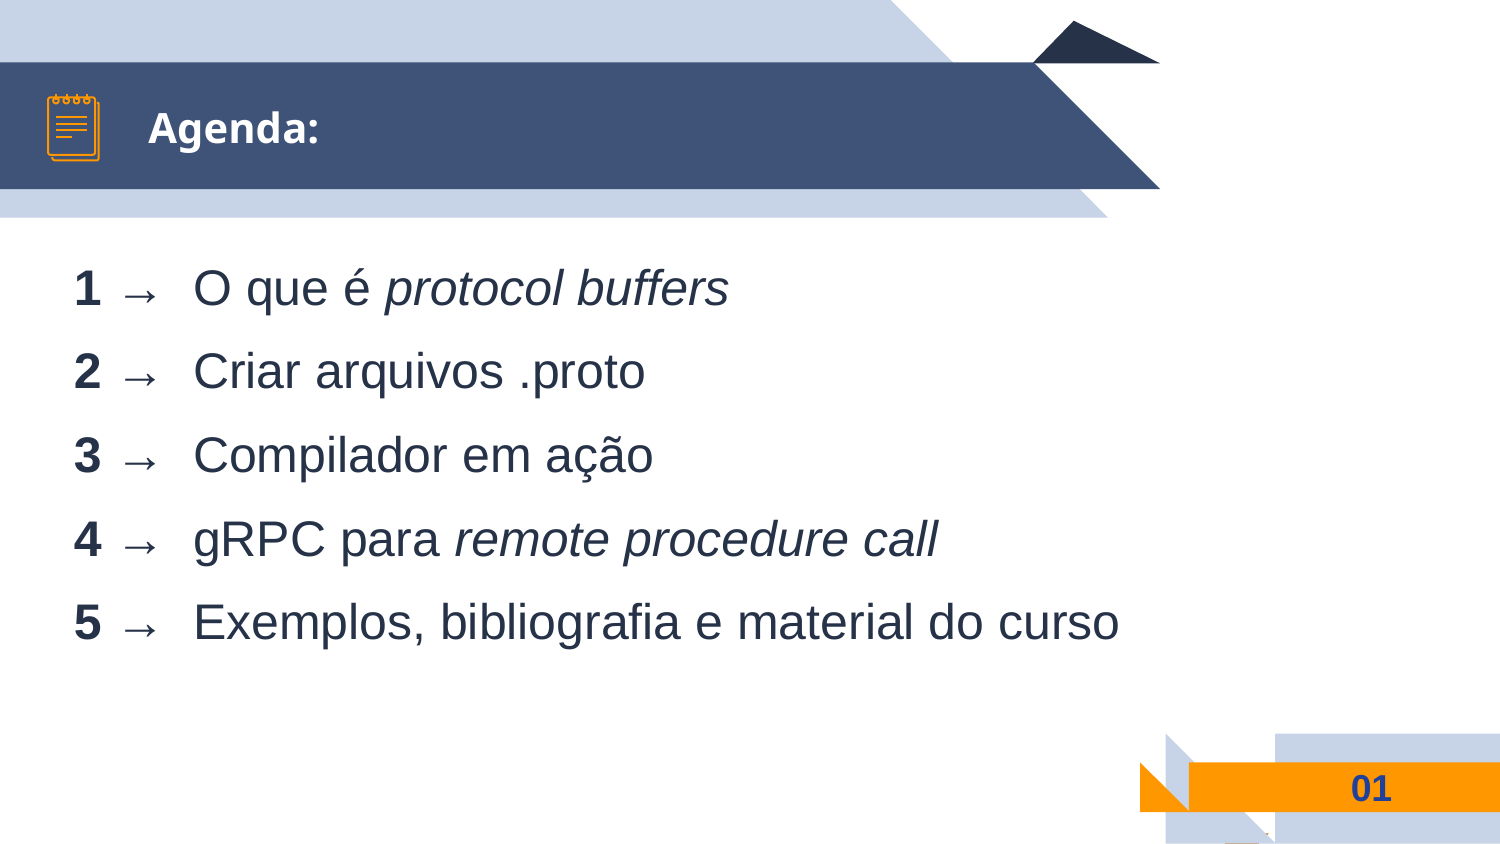

Agenda:
1 → O que é protocol buffers
2 → Criar arquivos .proto
3 → Compilador em ação
4 → gRPC para remote procedure call
5 → Exemplos, bibliografia e material do curso
01